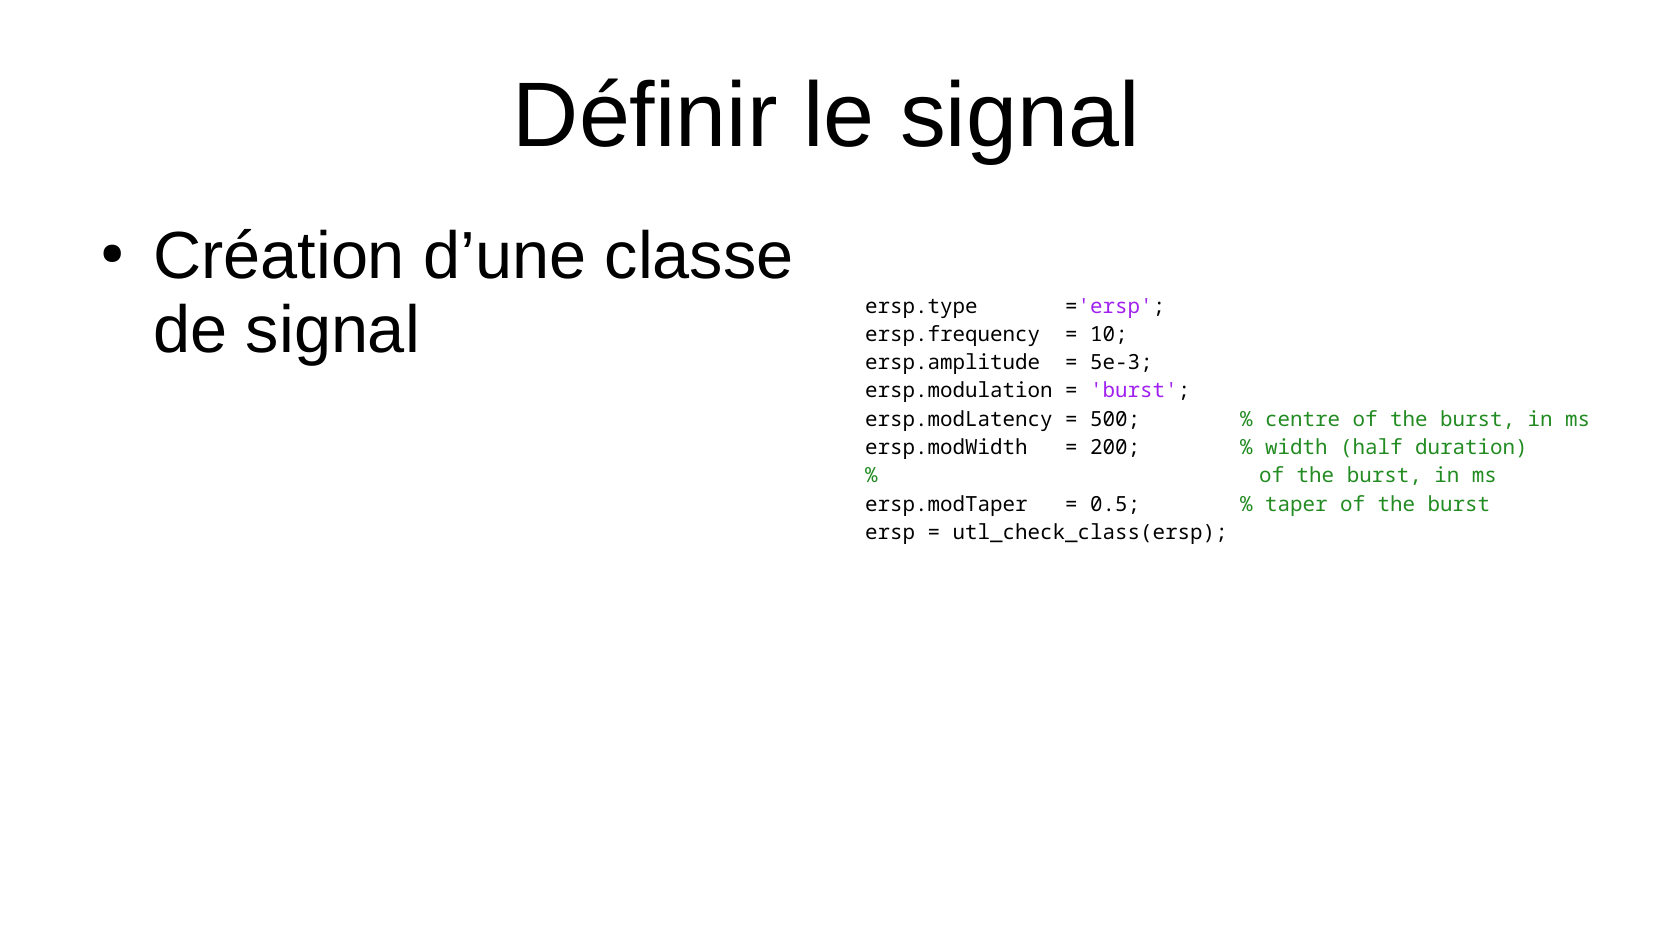

# Définir le signal
Création d’une classe de signal
ersp.type ='ersp';
ersp.frequency = 10;
ersp.amplitude = 5e-3;
ersp.modulation = 'burst';
ersp.modLatency = 500; % centre of the burst, in ms
ersp.modWidth = 200; % width (half duration)
%					 of the burst, in ms
ersp.modTaper = 0.5; % taper of the burst
ersp = utl_check_class(ersp);